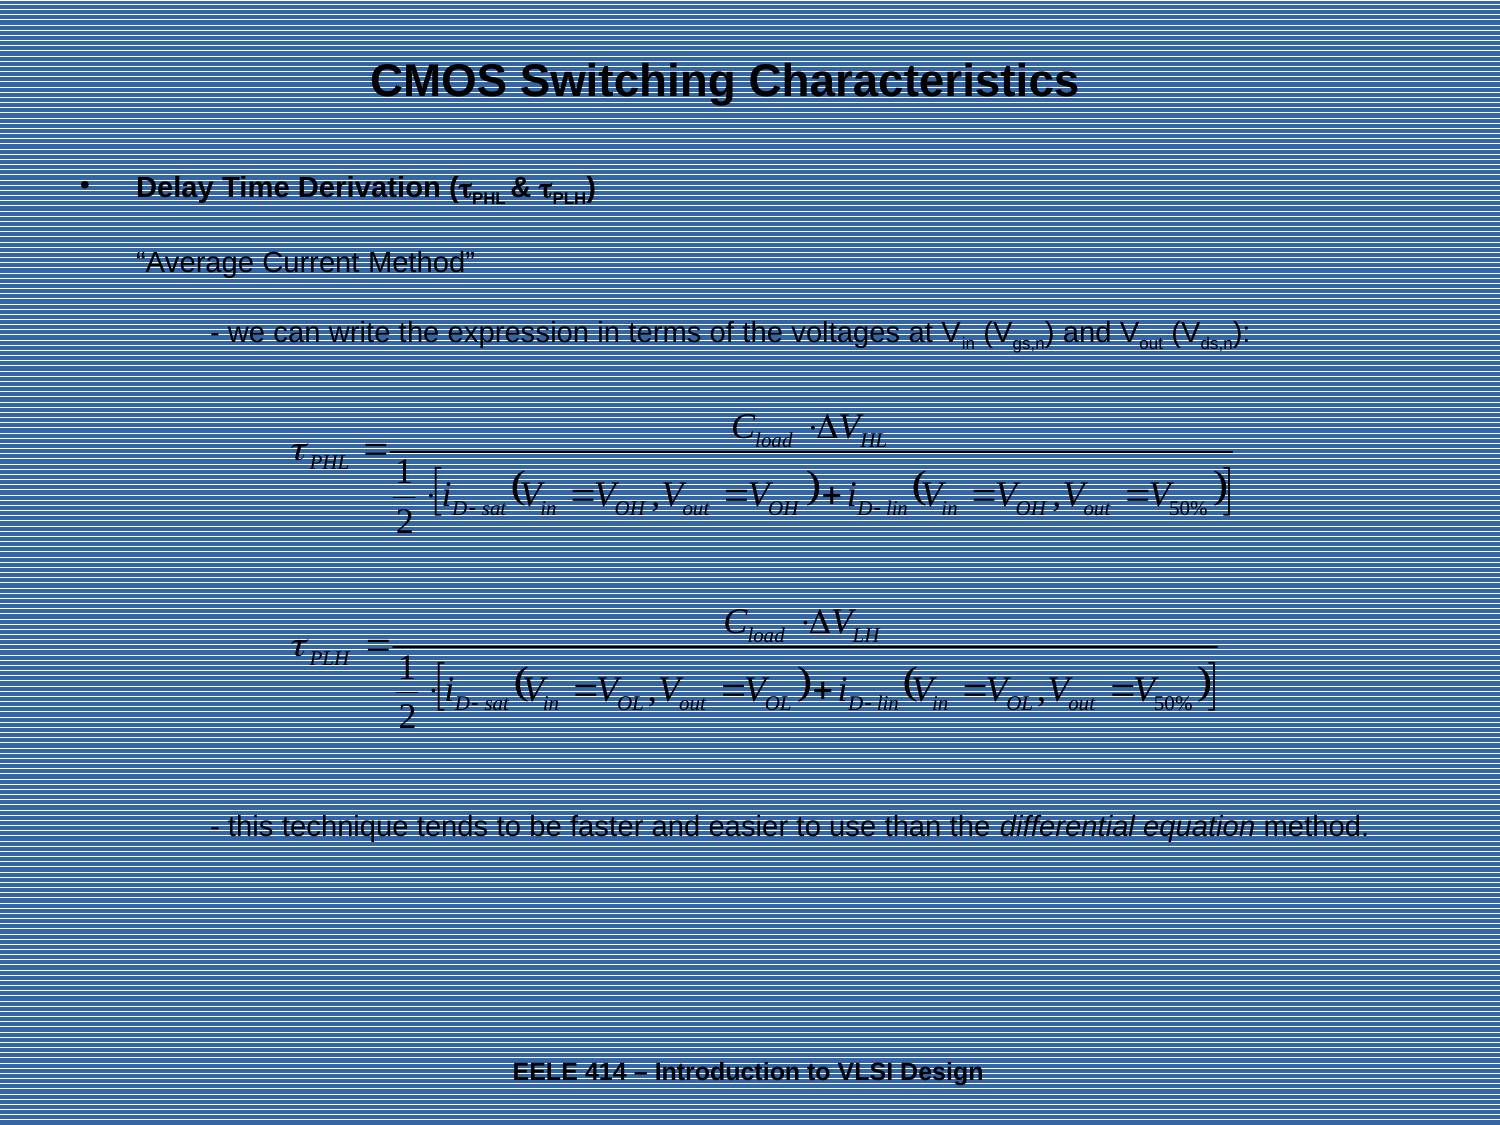

# CMOS Switching Characteristics
Delay Time Derivation (PHL & PLH)
“Average Current Method”
 	- we can write the expression in terms of the voltages at Vin (Vgs,n) and Vout (Vds,n):
 	- this technique tends to be faster and easier to use than the differential equation method.